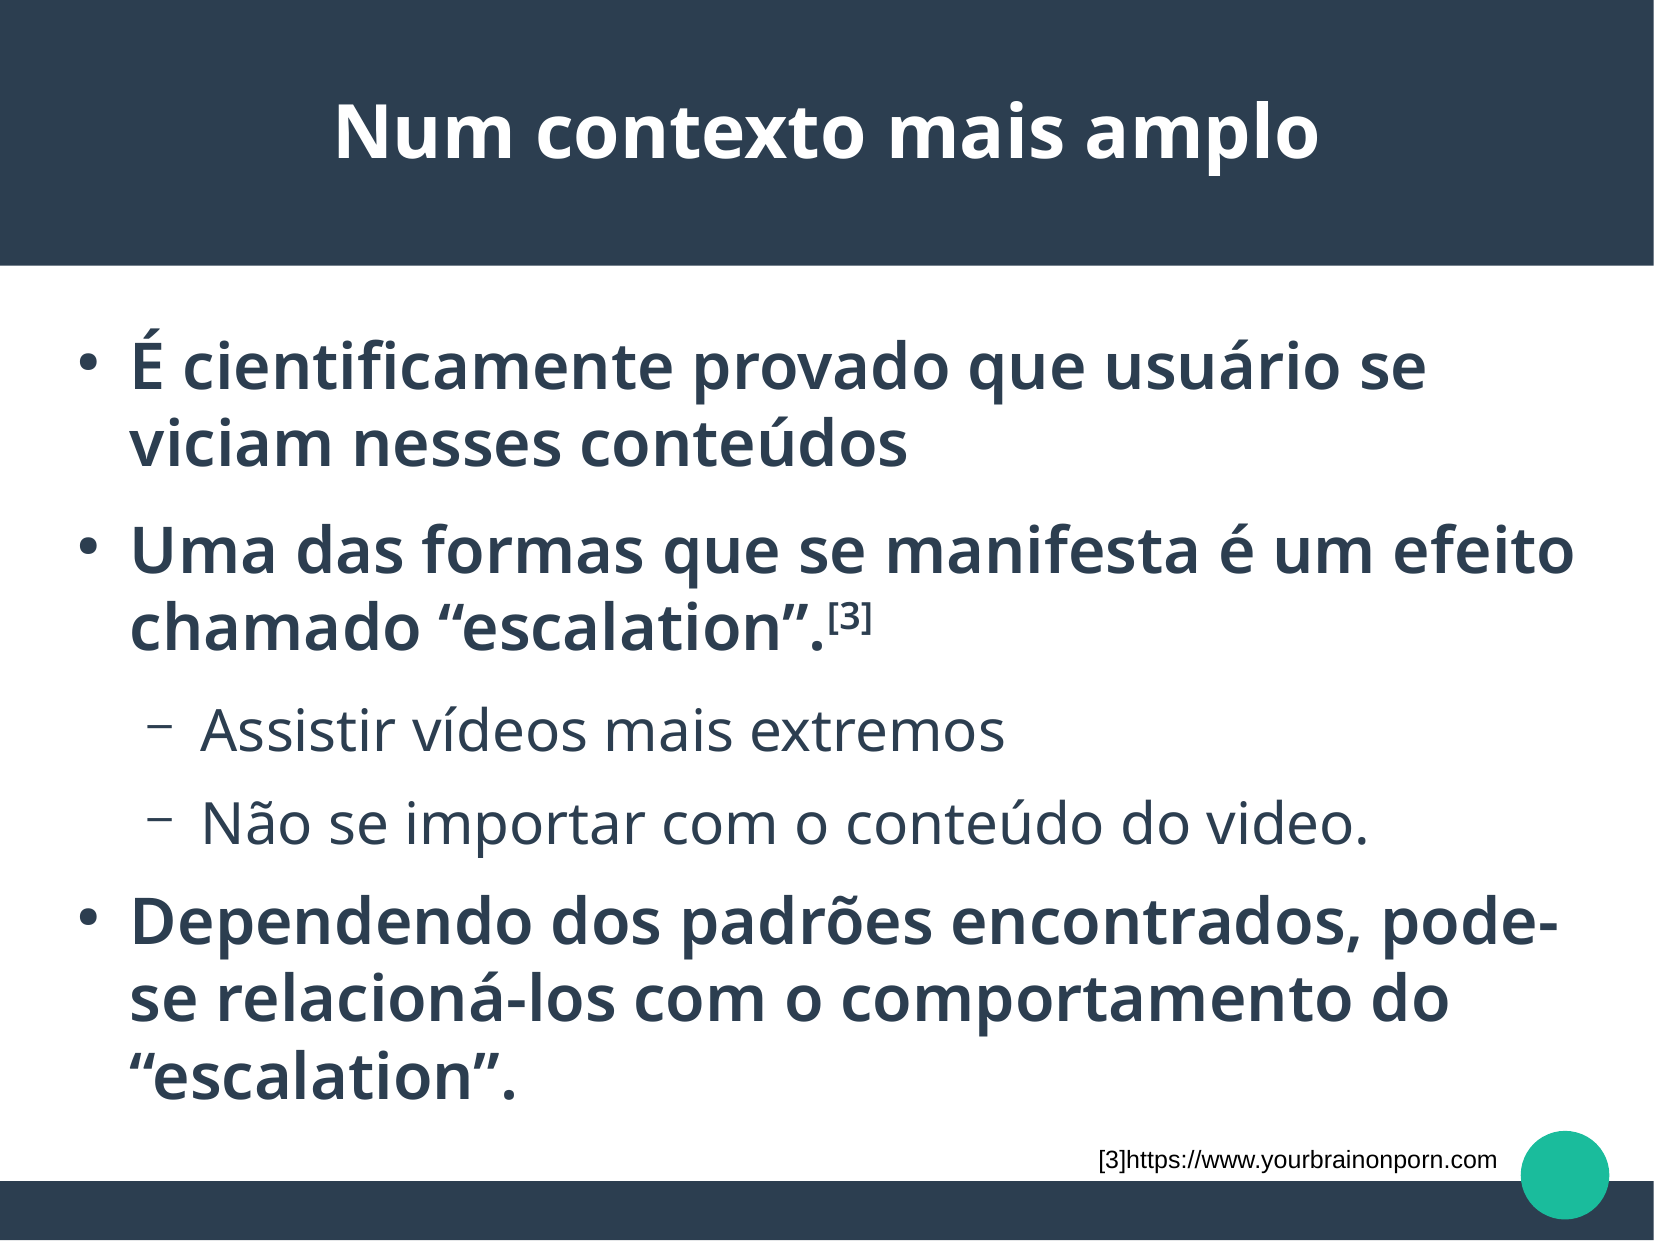

# Num contexto mais amplo
É cientificamente provado que usuário se viciam nesses conteúdos
Uma das formas que se manifesta é um efeito chamado “escalation”.[3]
Assistir vídeos mais extremos
Não se importar com o conteúdo do video.
Dependendo dos padrões encontrados, pode-se relacioná-los com o comportamento do “escalation”.
[3]https://www.yourbrainonporn.com